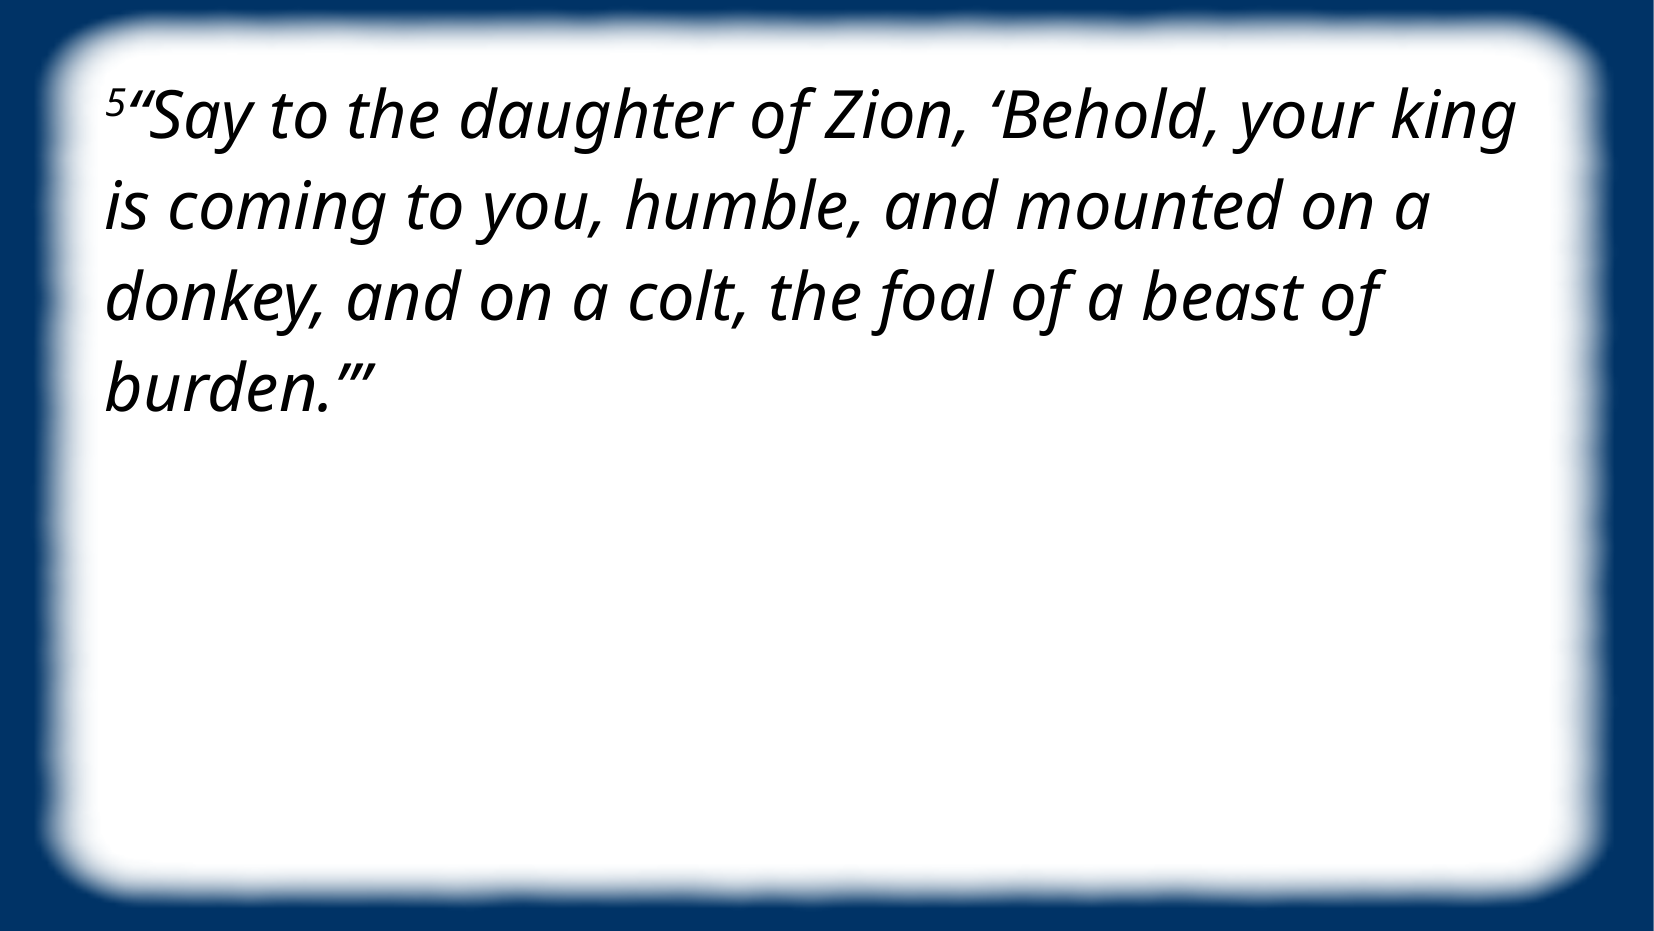

5“Say to the daughter of Zion, ‘Behold, your king is coming to you, humble, and mounted on a donkey, and on a colt, the foal of a beast of burden.’”